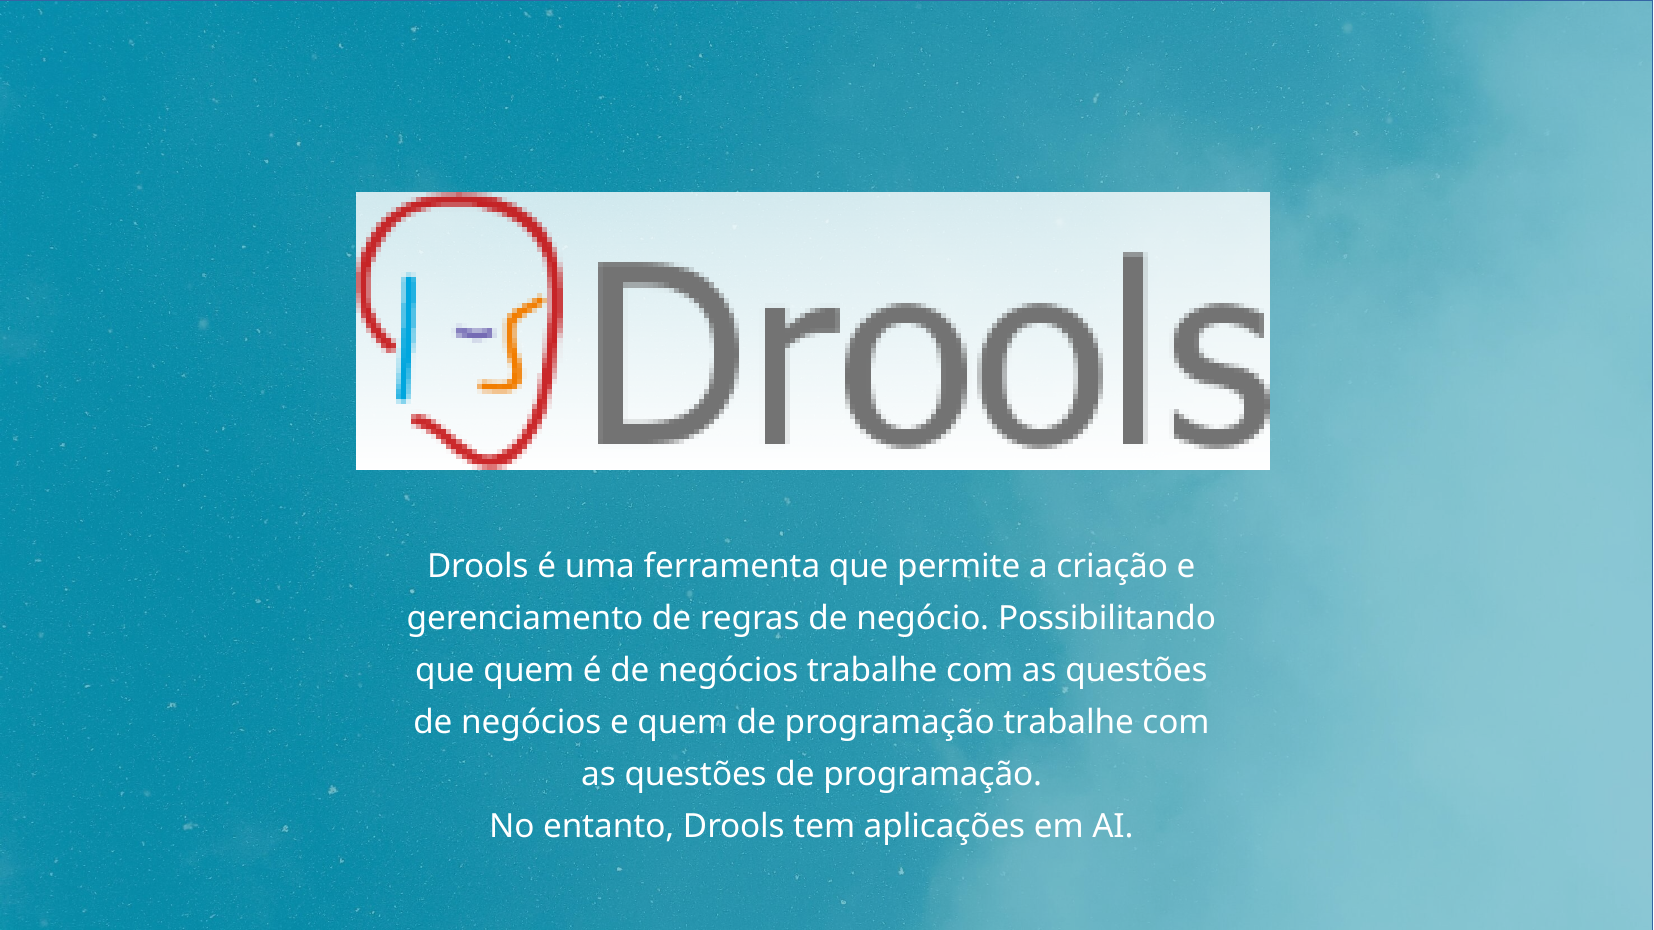

#
Drools é uma ferramenta que permite a criação e gerenciamento de regras de negócio. Possibilitando que quem é de negócios trabalhe com as questões de negócios e quem de programação trabalhe com as questões de programação.
No entanto, Drools tem aplicações em AI.